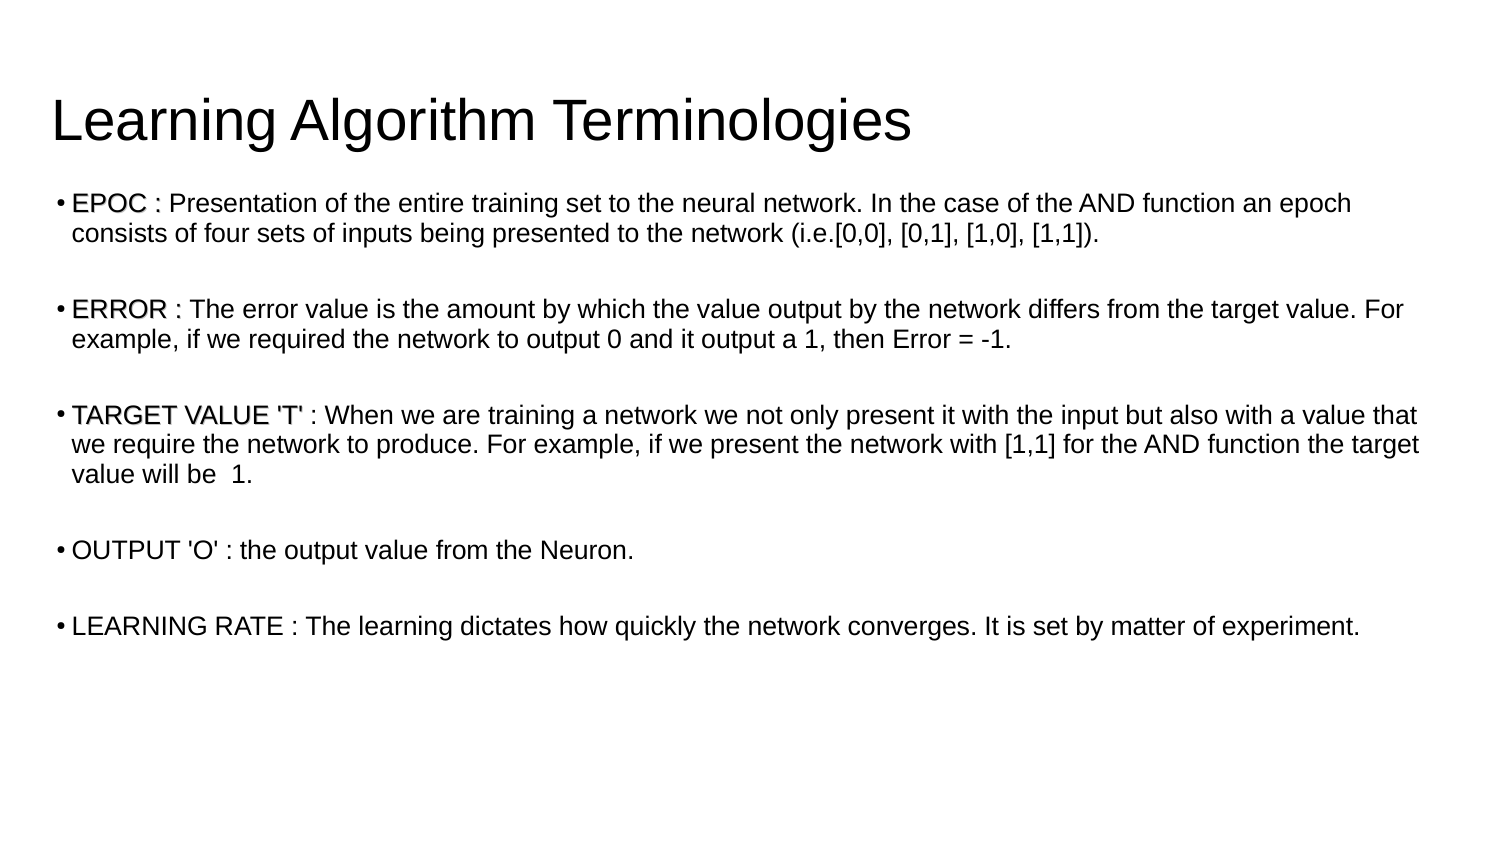

# Learning Algorithm Terminologies
EPOC : Presentation of the entire training set to the neural network. In the case of the AND function an epoch consists of four sets of inputs being presented to the network (i.e.[0,0], [0,1], [1,0], [1,1]).
ERROR : The error value is the amount by which the value output by the network differs from the target value. For example, if we required the network to output 0 and it output a 1, then Error = -1.
TARGET VALUE 'T' : When we are training a network we not only present it with the input but also with a value that we require the network to produce. For example, if we present the network with [1,1] for the AND function the target value will be 1.
OUTPUT 'O' : the output value from the Neuron.
LEARNING RATE : The learning dictates how quickly the network converges. It is set by matter of experiment.